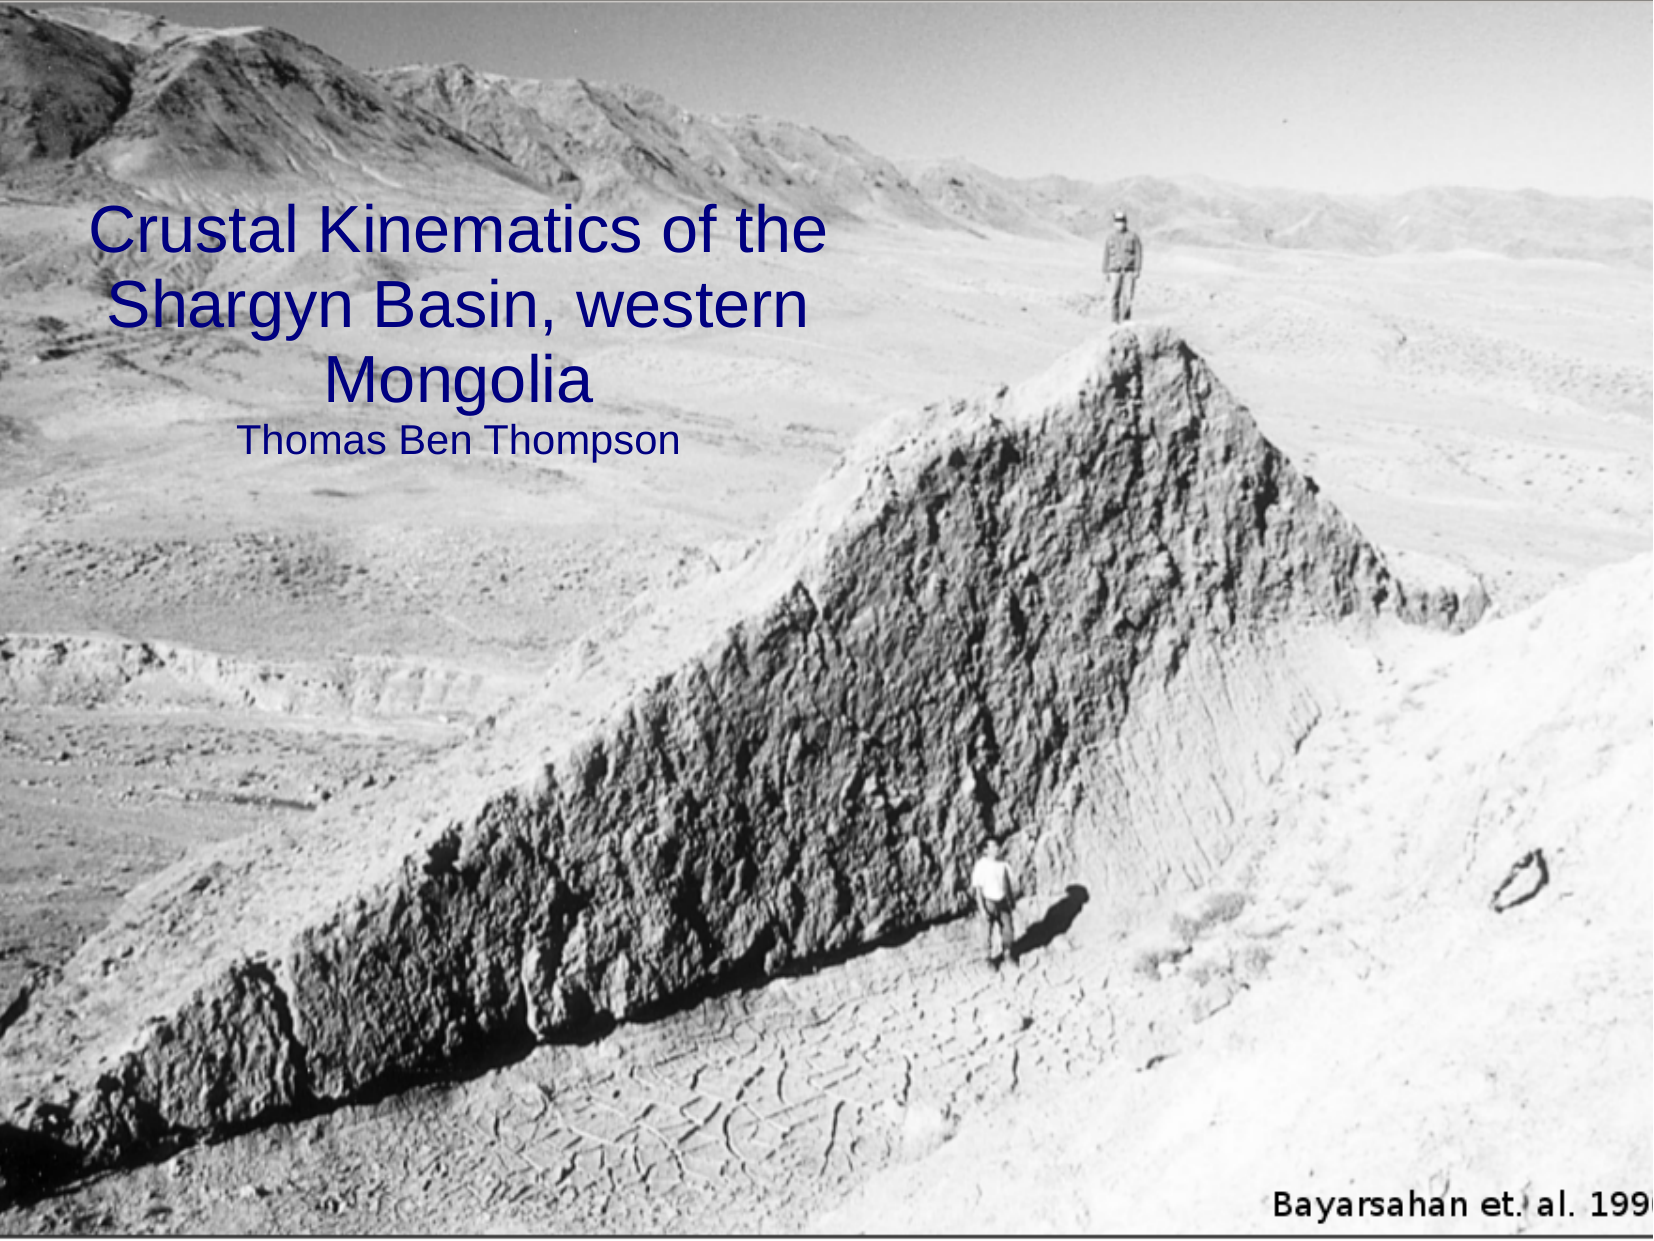

# Crustal Kinematics of the Shargyn Basin, western Mongolia
Thomas Ben Thompson